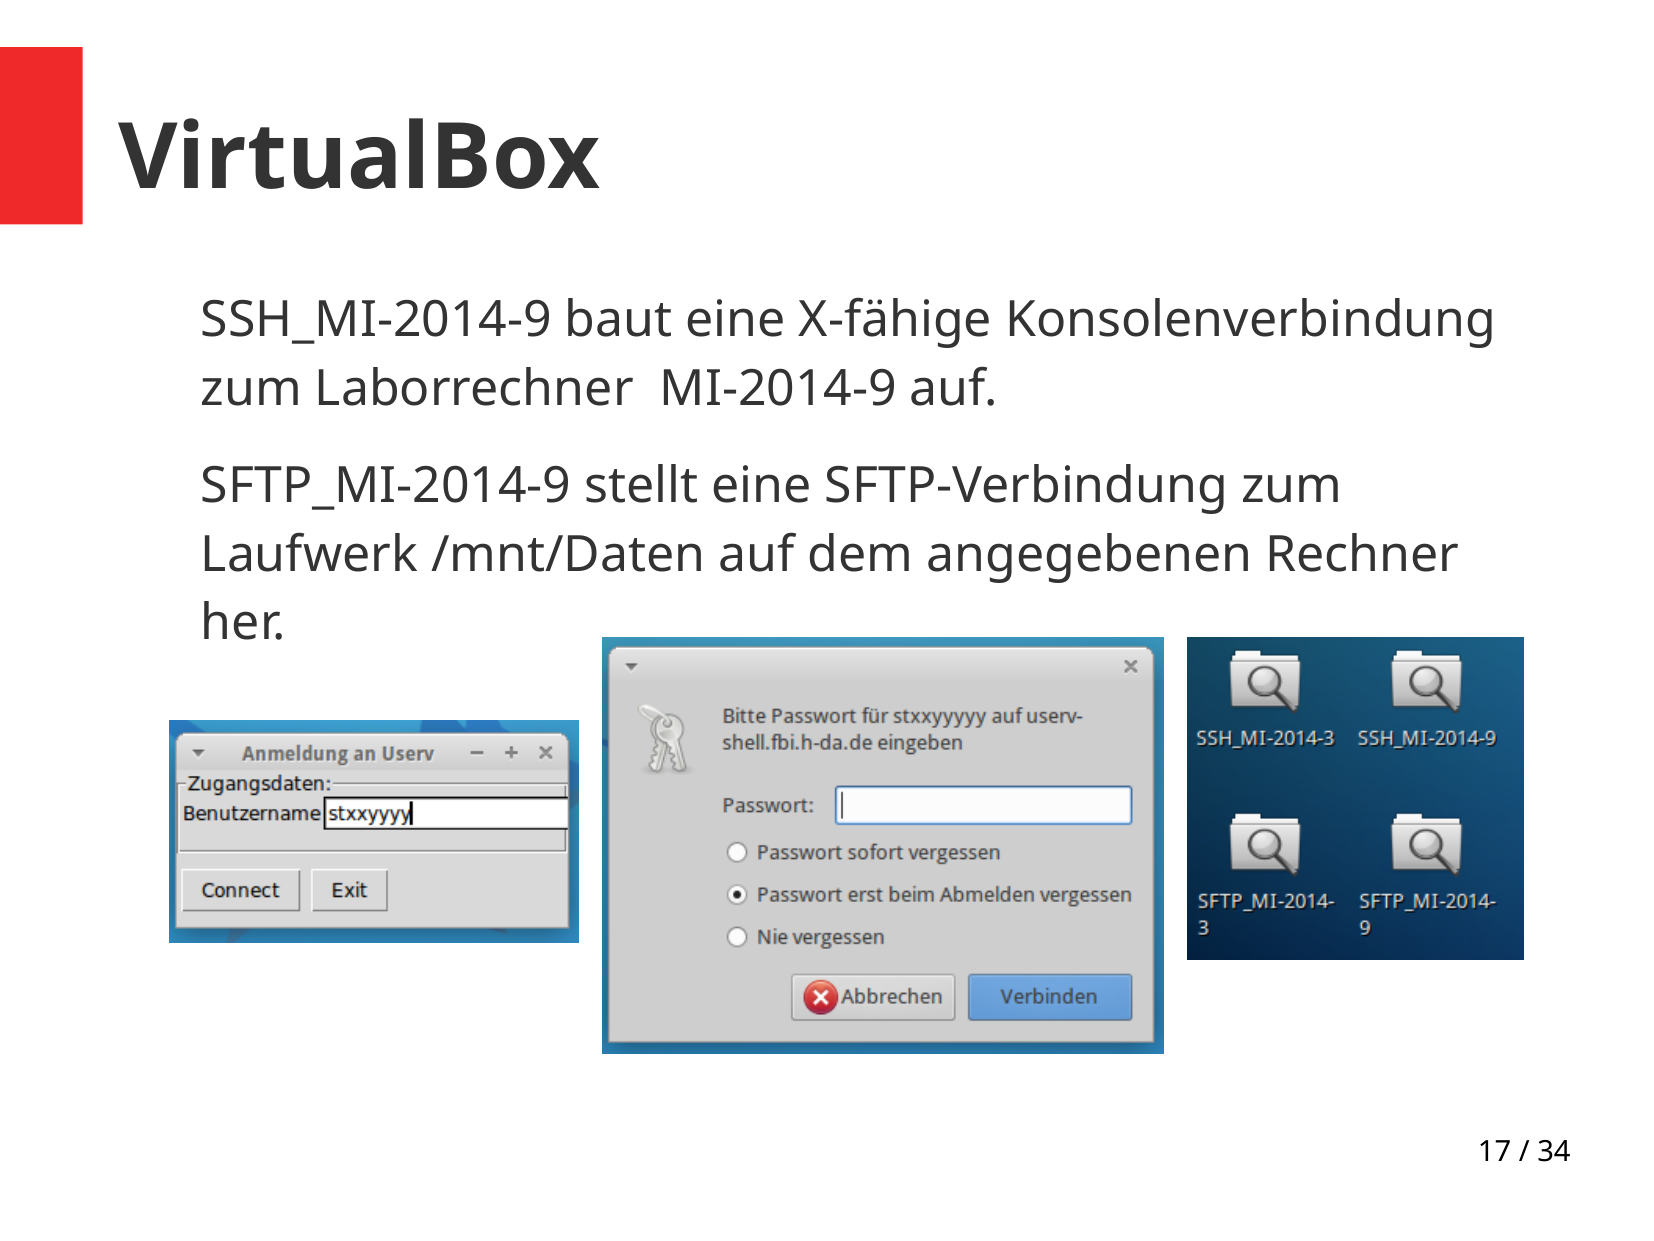

# VirtualBox
SSH_MI-2014-9 baut eine X-fähige Konsolenverbindung zum Laborrechner MI-2014-9 auf.
SFTP_MI-2014-9 stellt eine SFTP-Verbindung zum Laufwerk /mnt/Daten auf dem angegebenen Rechner her.
17